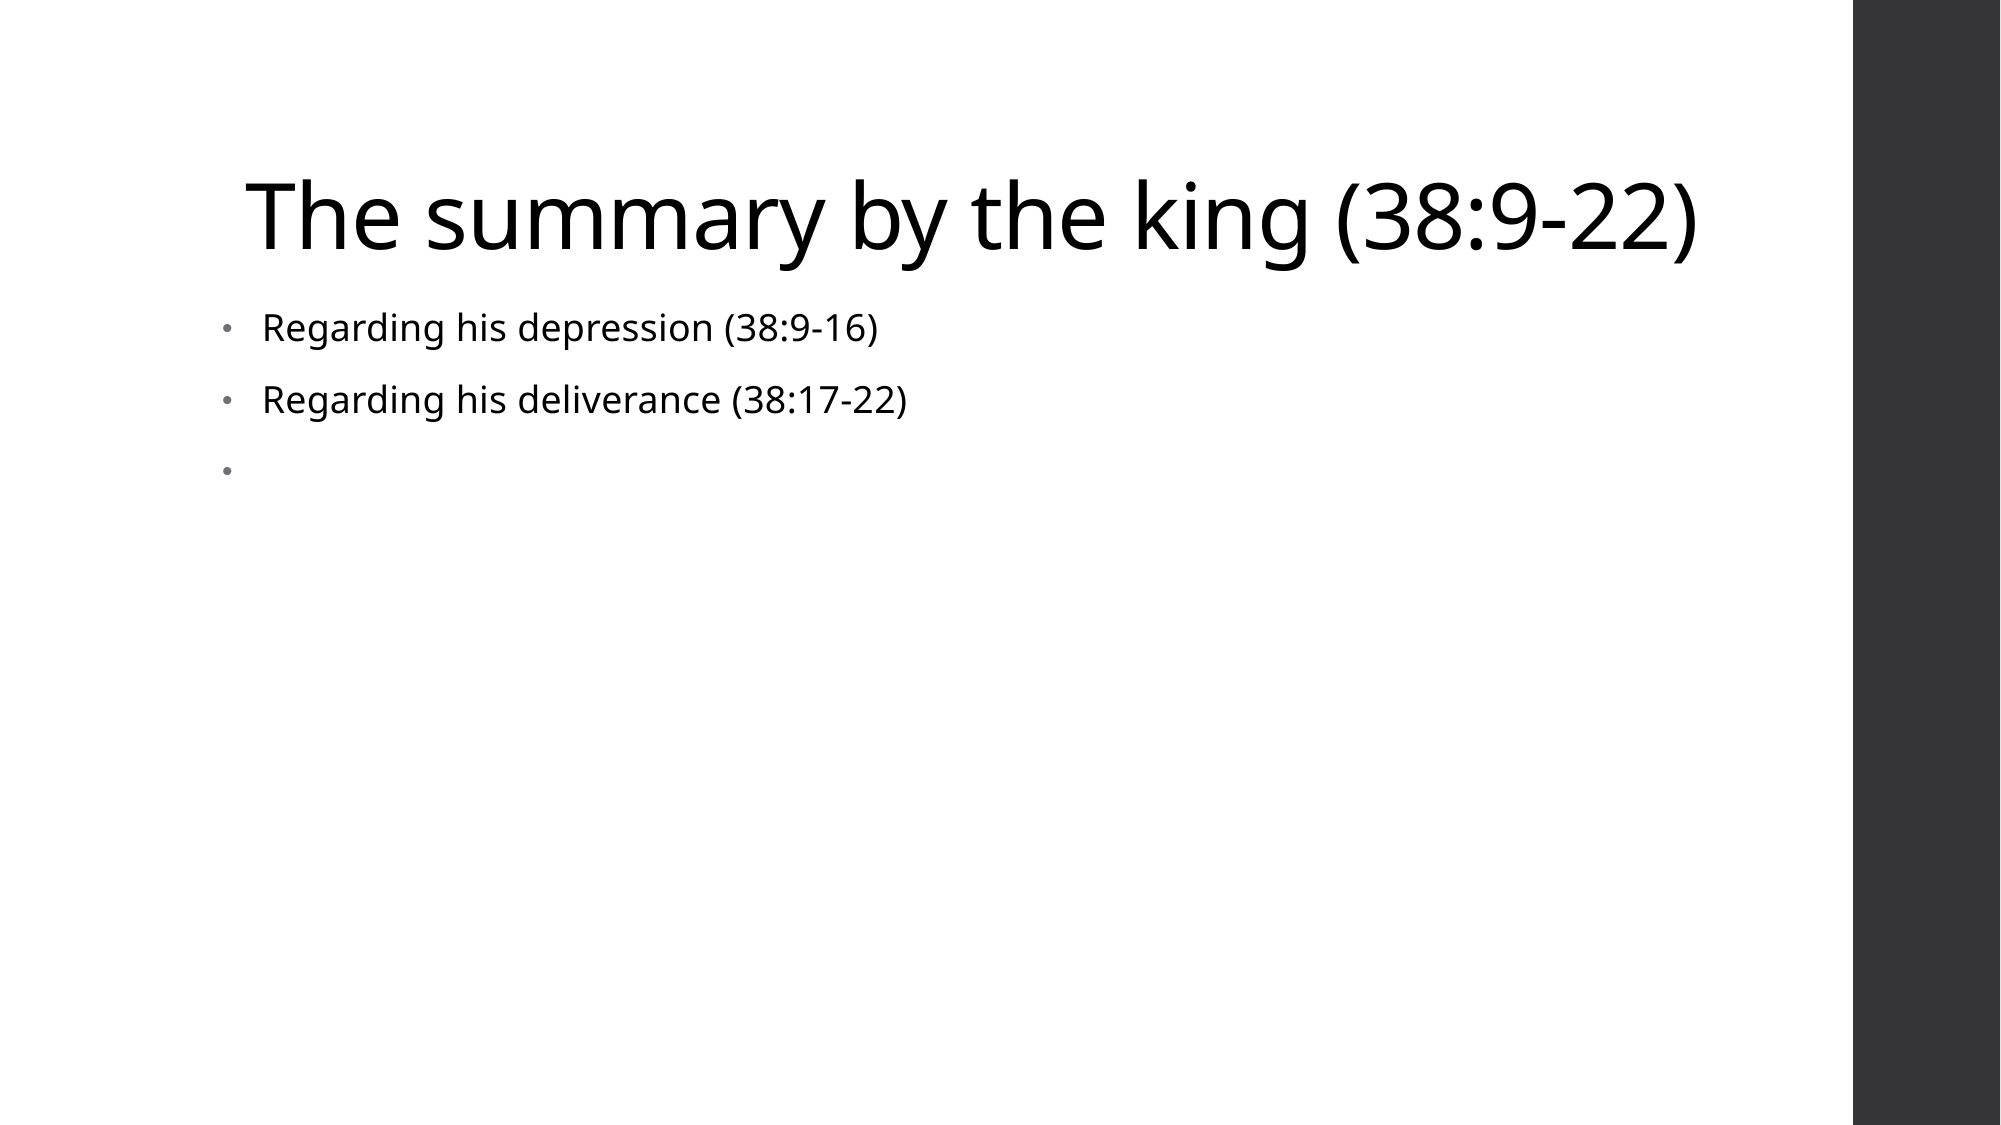

# The summary by the king (38:9-22)
 Regarding his depression (38:9-16)
 Regarding his deliverance (38:17-22)